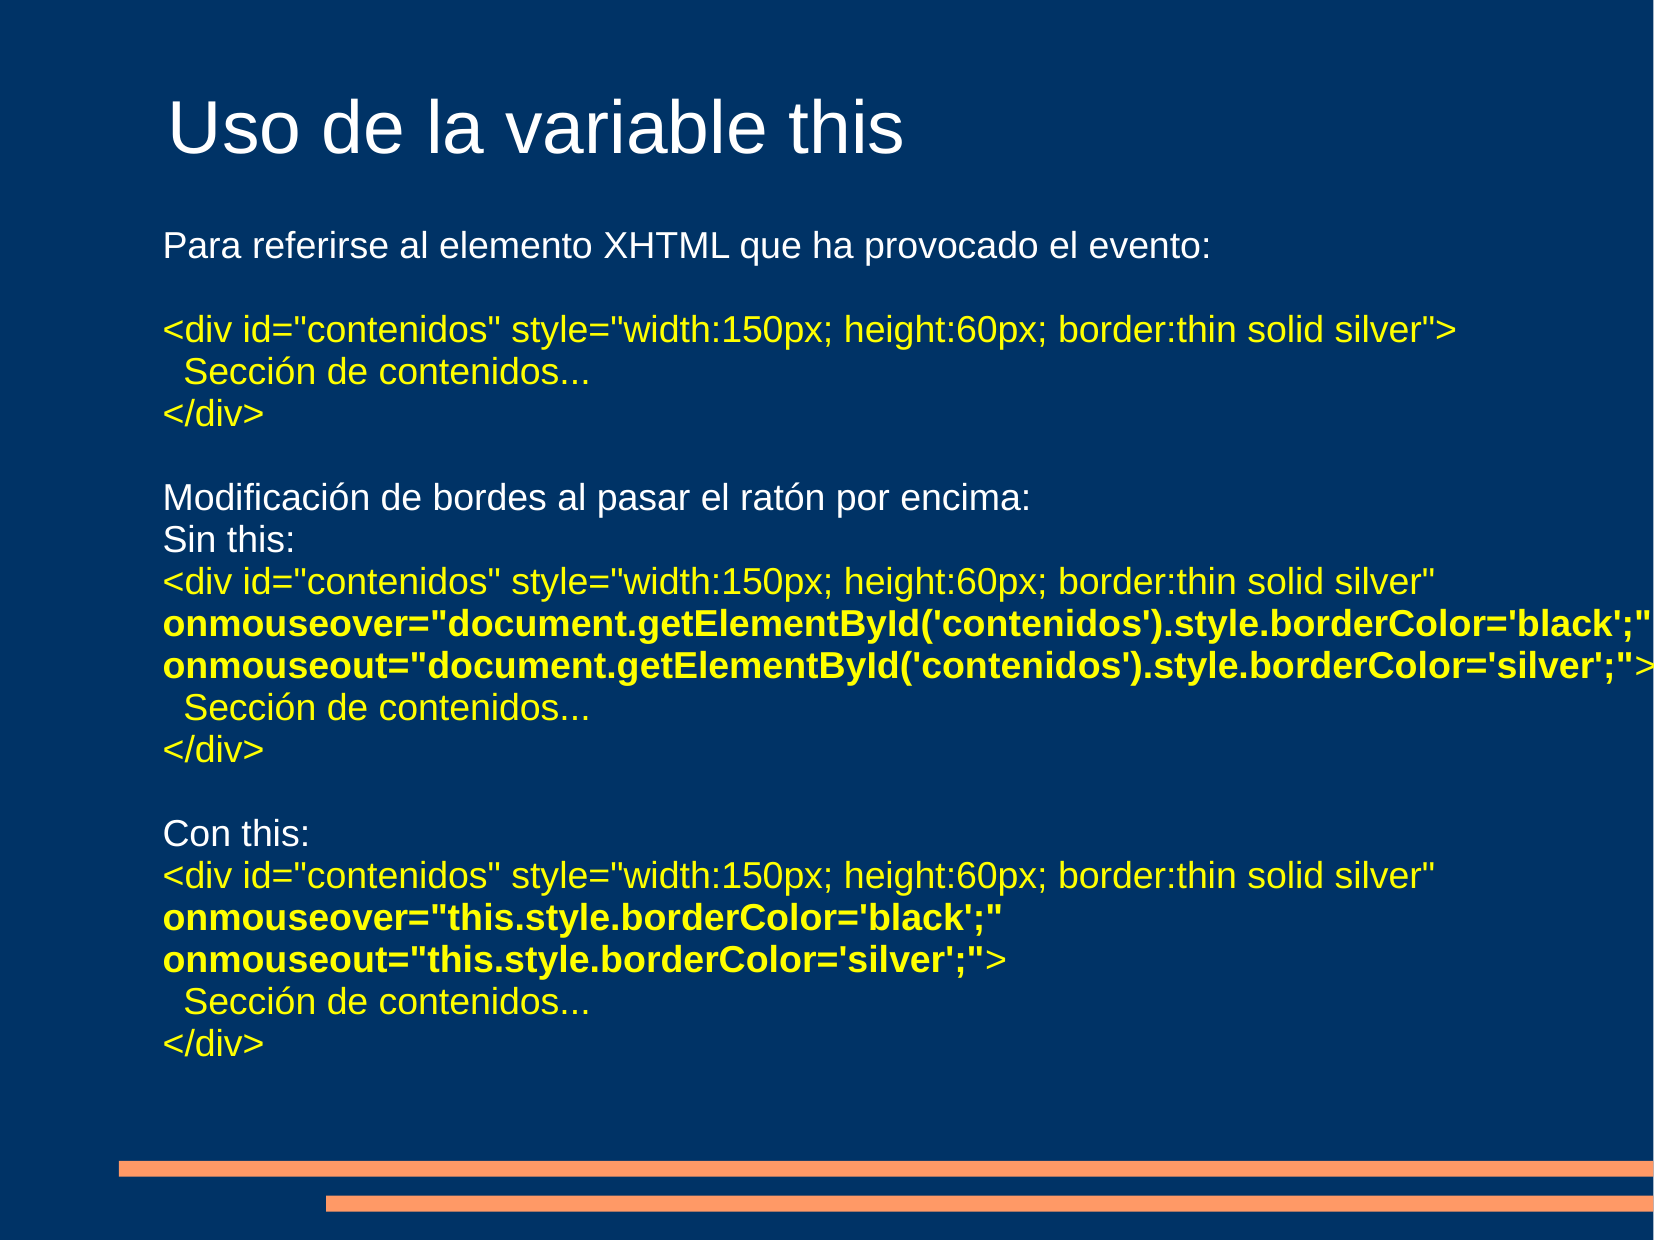

Uso de la variable this
Para referirse al elemento XHTML que ha provocado el evento:
<div id="contenidos" style="width:150px; height:60px; border:thin solid silver">
 Sección de contenidos...
</div>
Modificación de bordes al pasar el ratón por encima:
Sin this:
<div id="contenidos" style="width:150px; height:60px; border:thin solid silver" onmouseover="document.getElementById('contenidos').style.borderColor='black';" onmouseout="document.getElementById('contenidos').style.borderColor='silver';">
 Sección de contenidos...
</div>
Con this:
<div id="contenidos" style="width:150px; height:60px; border:thin solid silver" onmouseover="this.style.borderColor='black';" onmouseout="this.style.borderColor='silver';">
 Sección de contenidos...
</div>